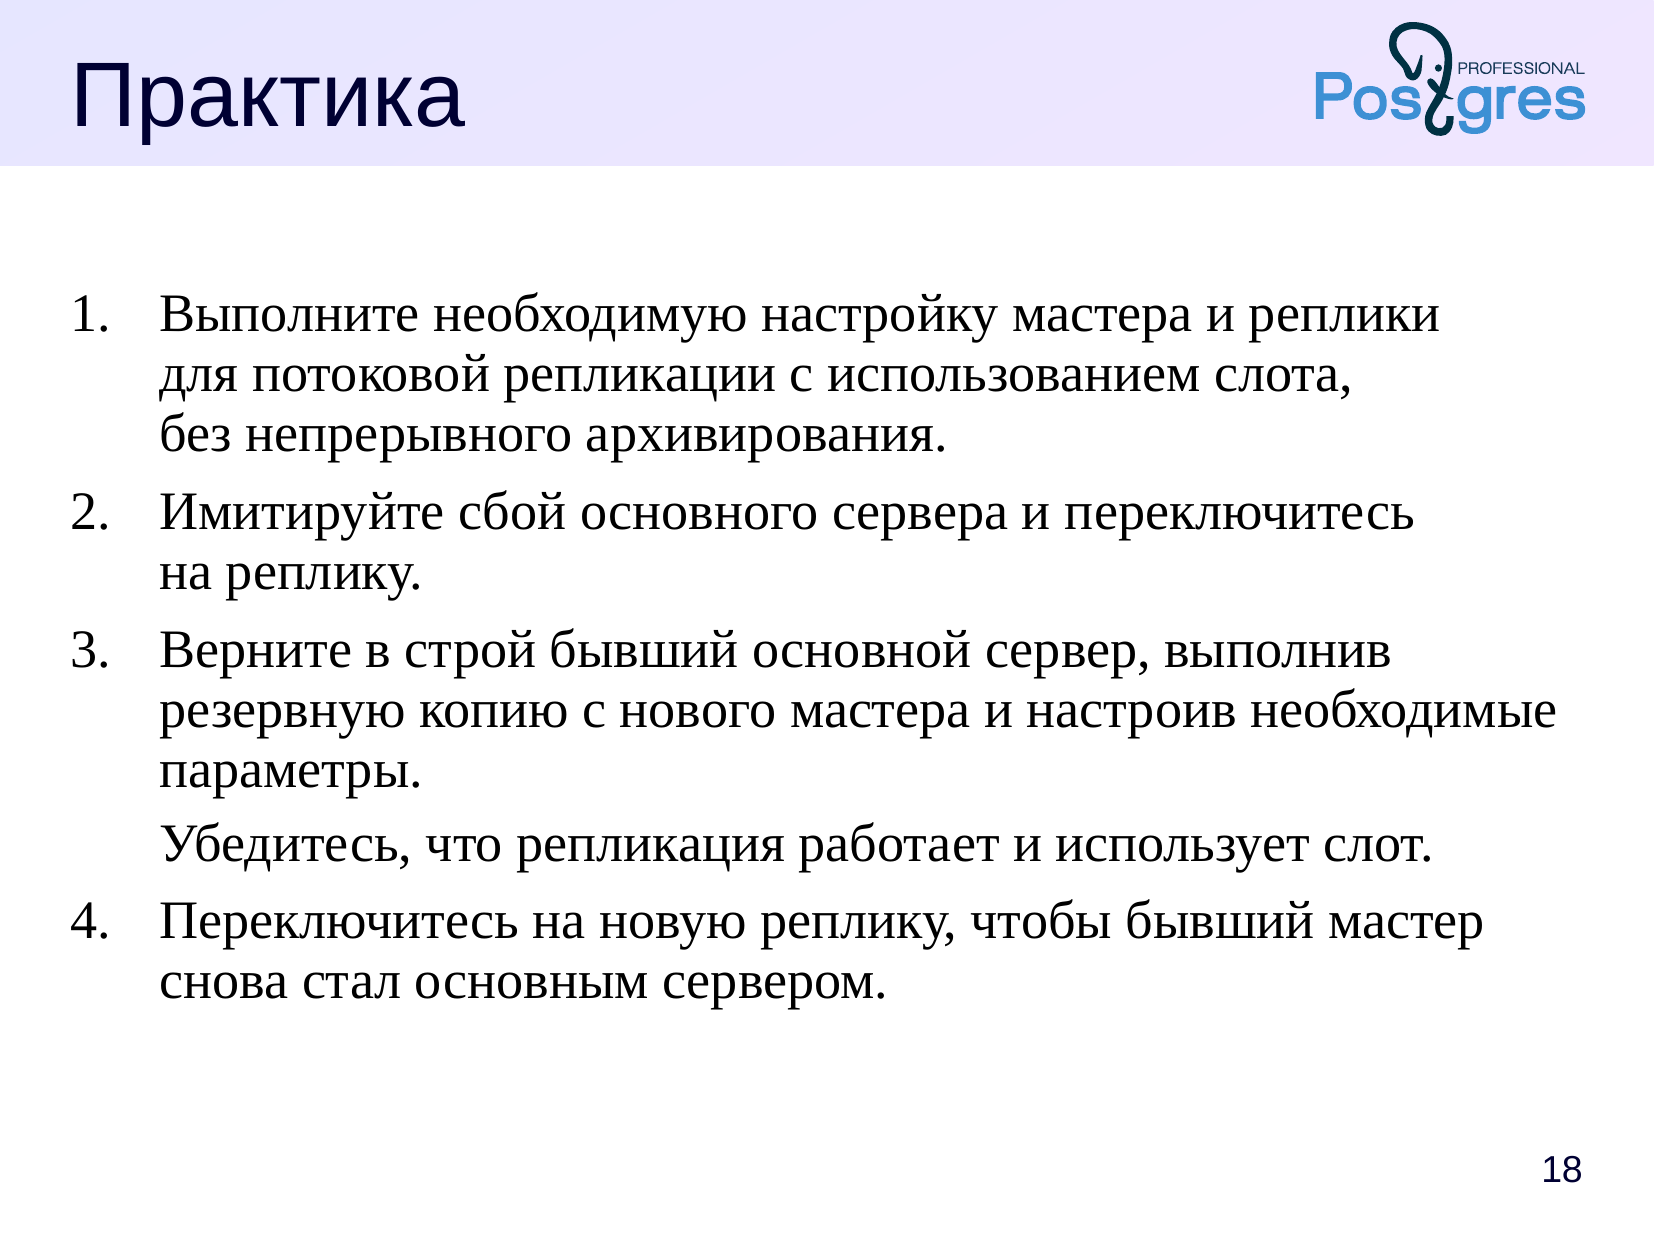

# Практика
Выполните необходимую настройку мастера и реплики
для потоковой репликации с использованием слота,
без непрерывного архивирования.
Имитируйте сбой основного сервера и переключитесь
на реплику.
Верните в строй бывший основной сервер, выполнив резервную копию с нового мастера и настроив необходимые параметры.
Убедитесь, что репликация работает и использует слот.
Переключитесь на новую реплику, чтобы бывший мастер снова стал основным сервером.